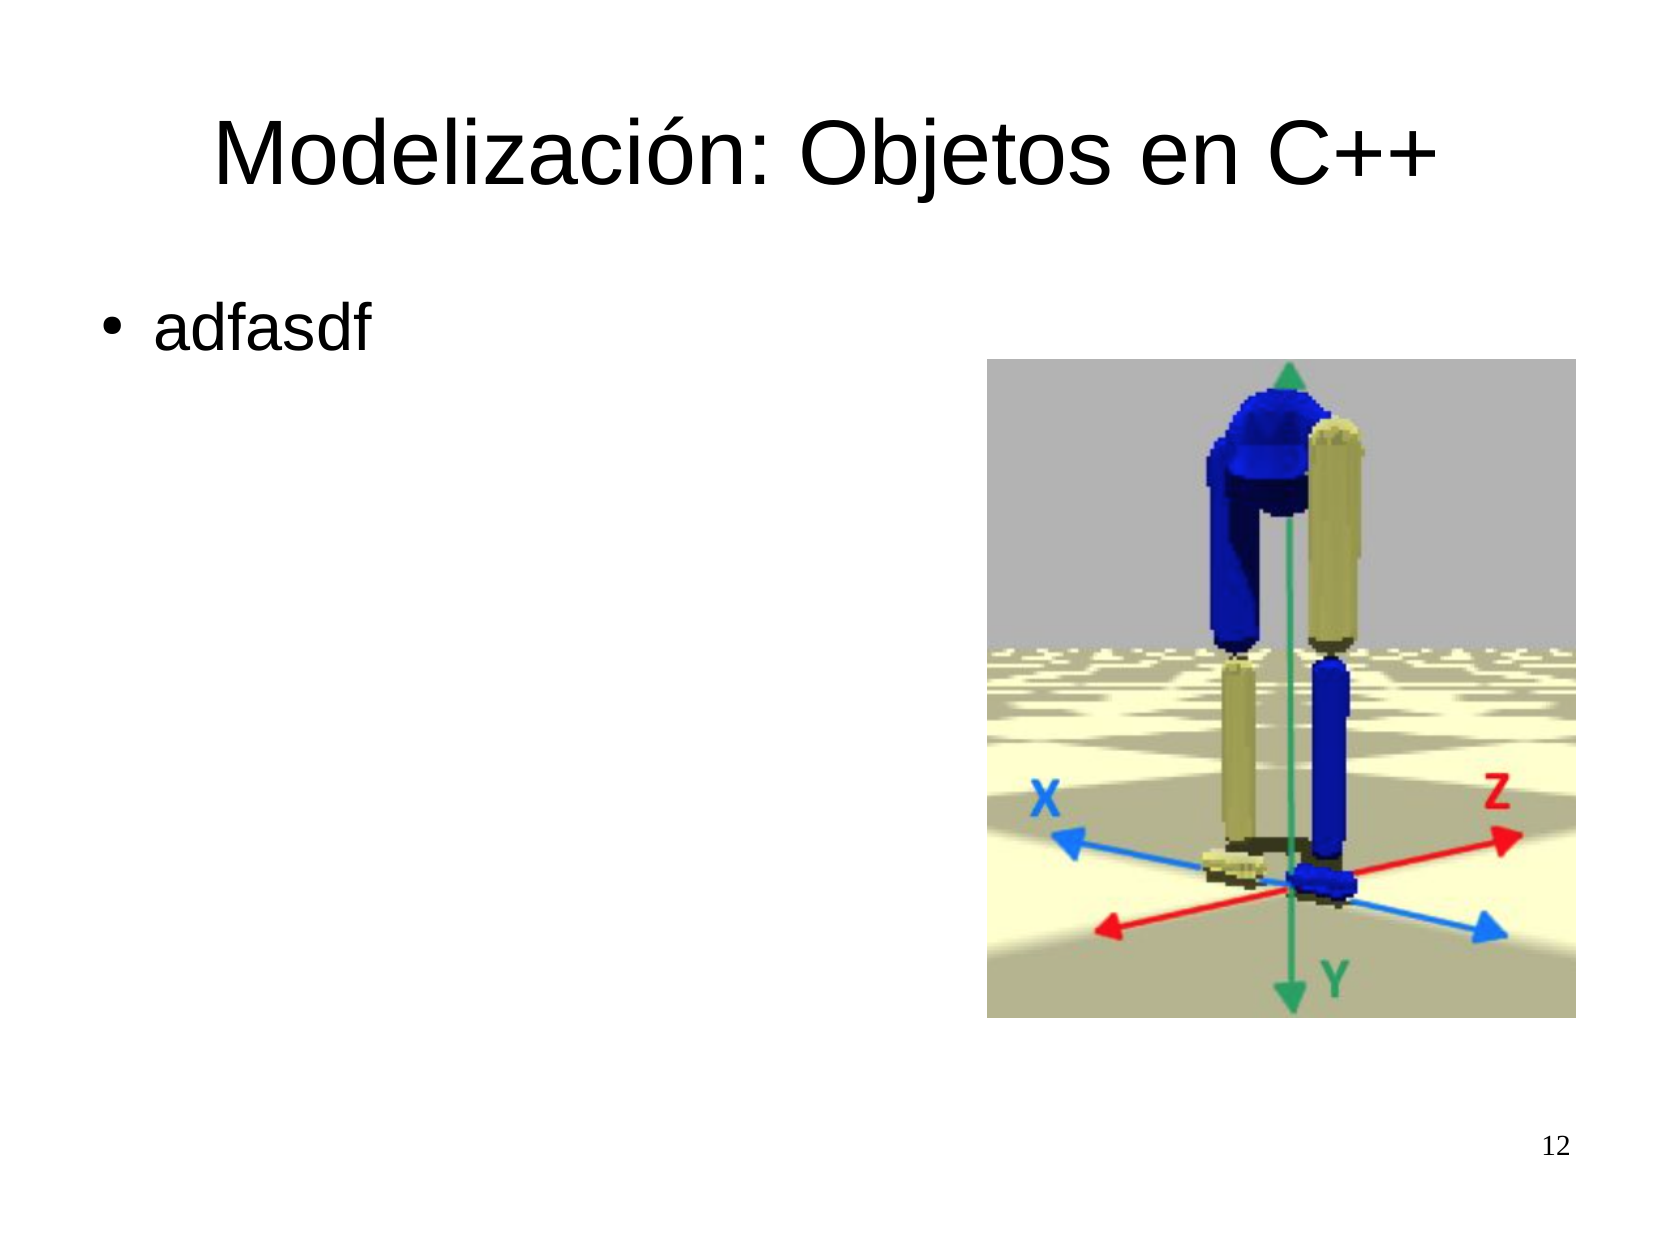

# Modelización: Objetos en C++
adfasdf
12